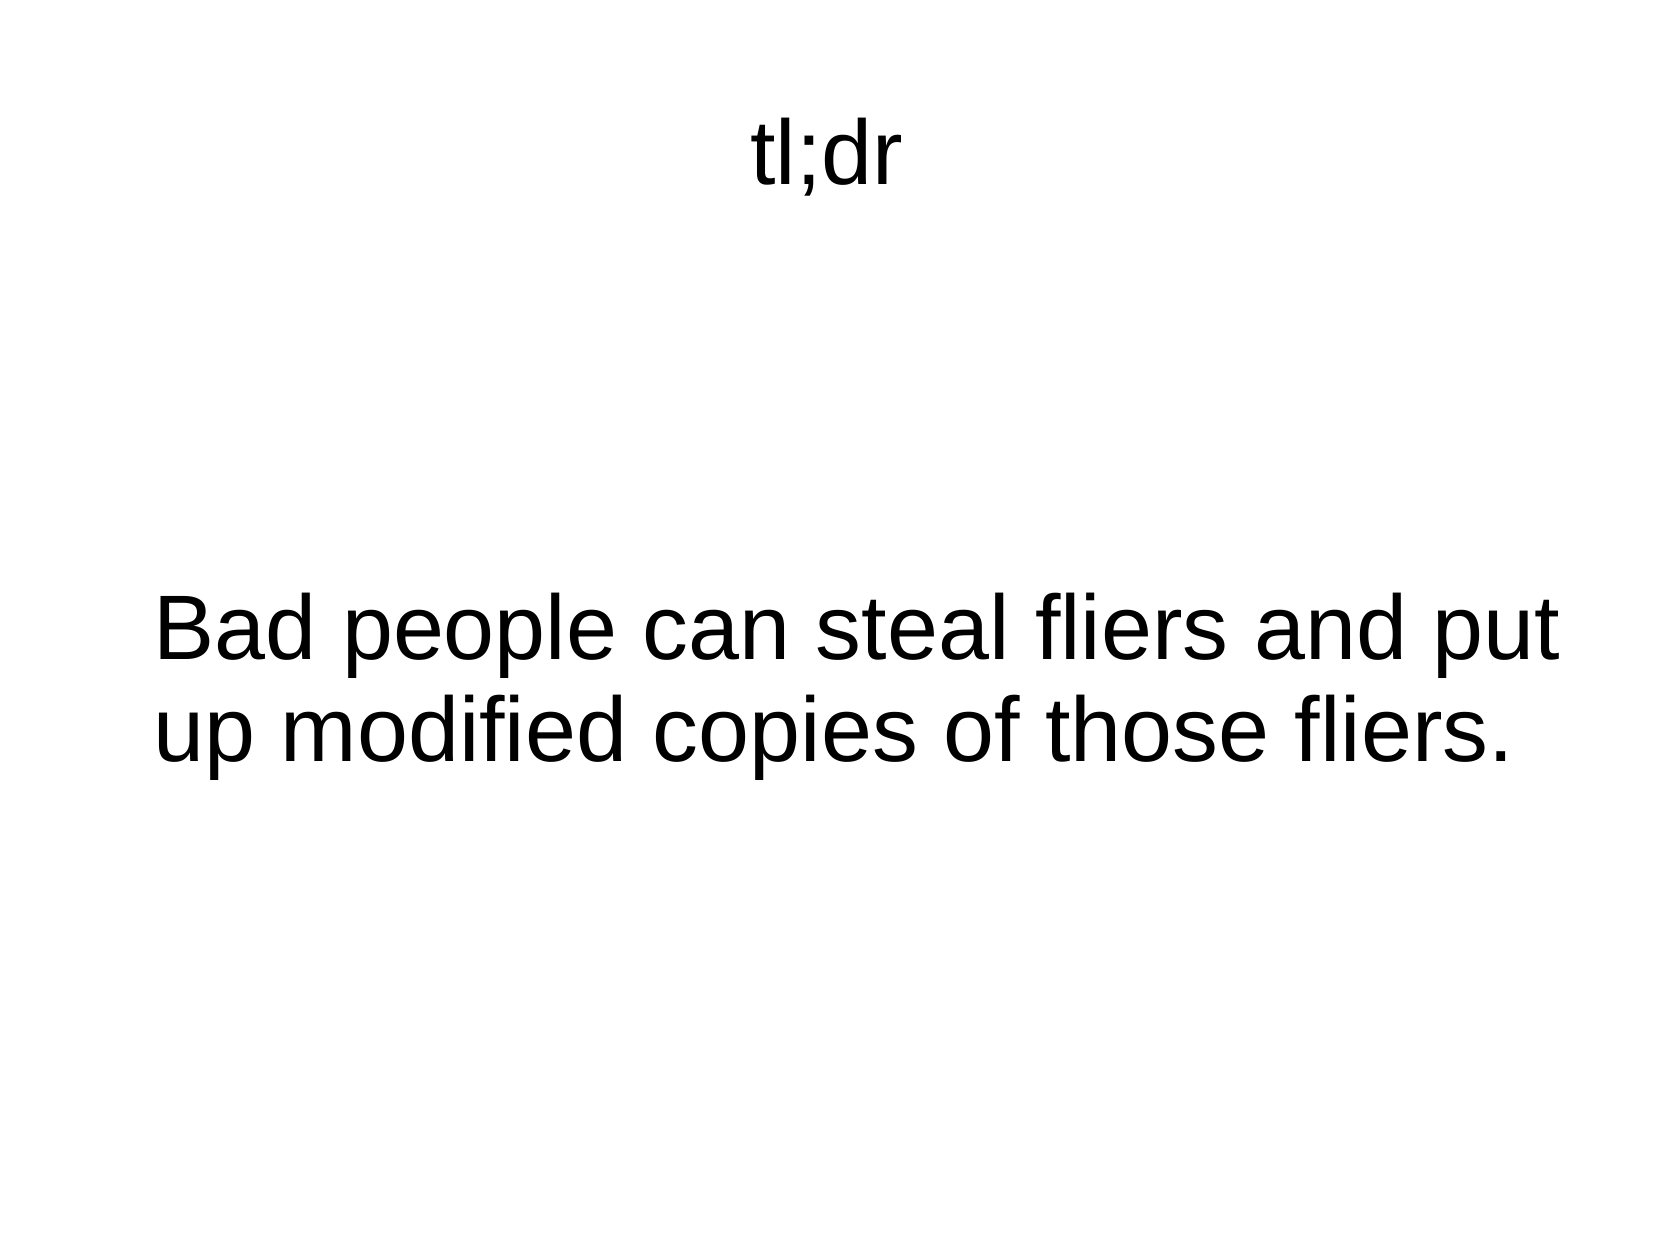

# tl;dr
Bad people can steal fliers and put up modified copies of those fliers.